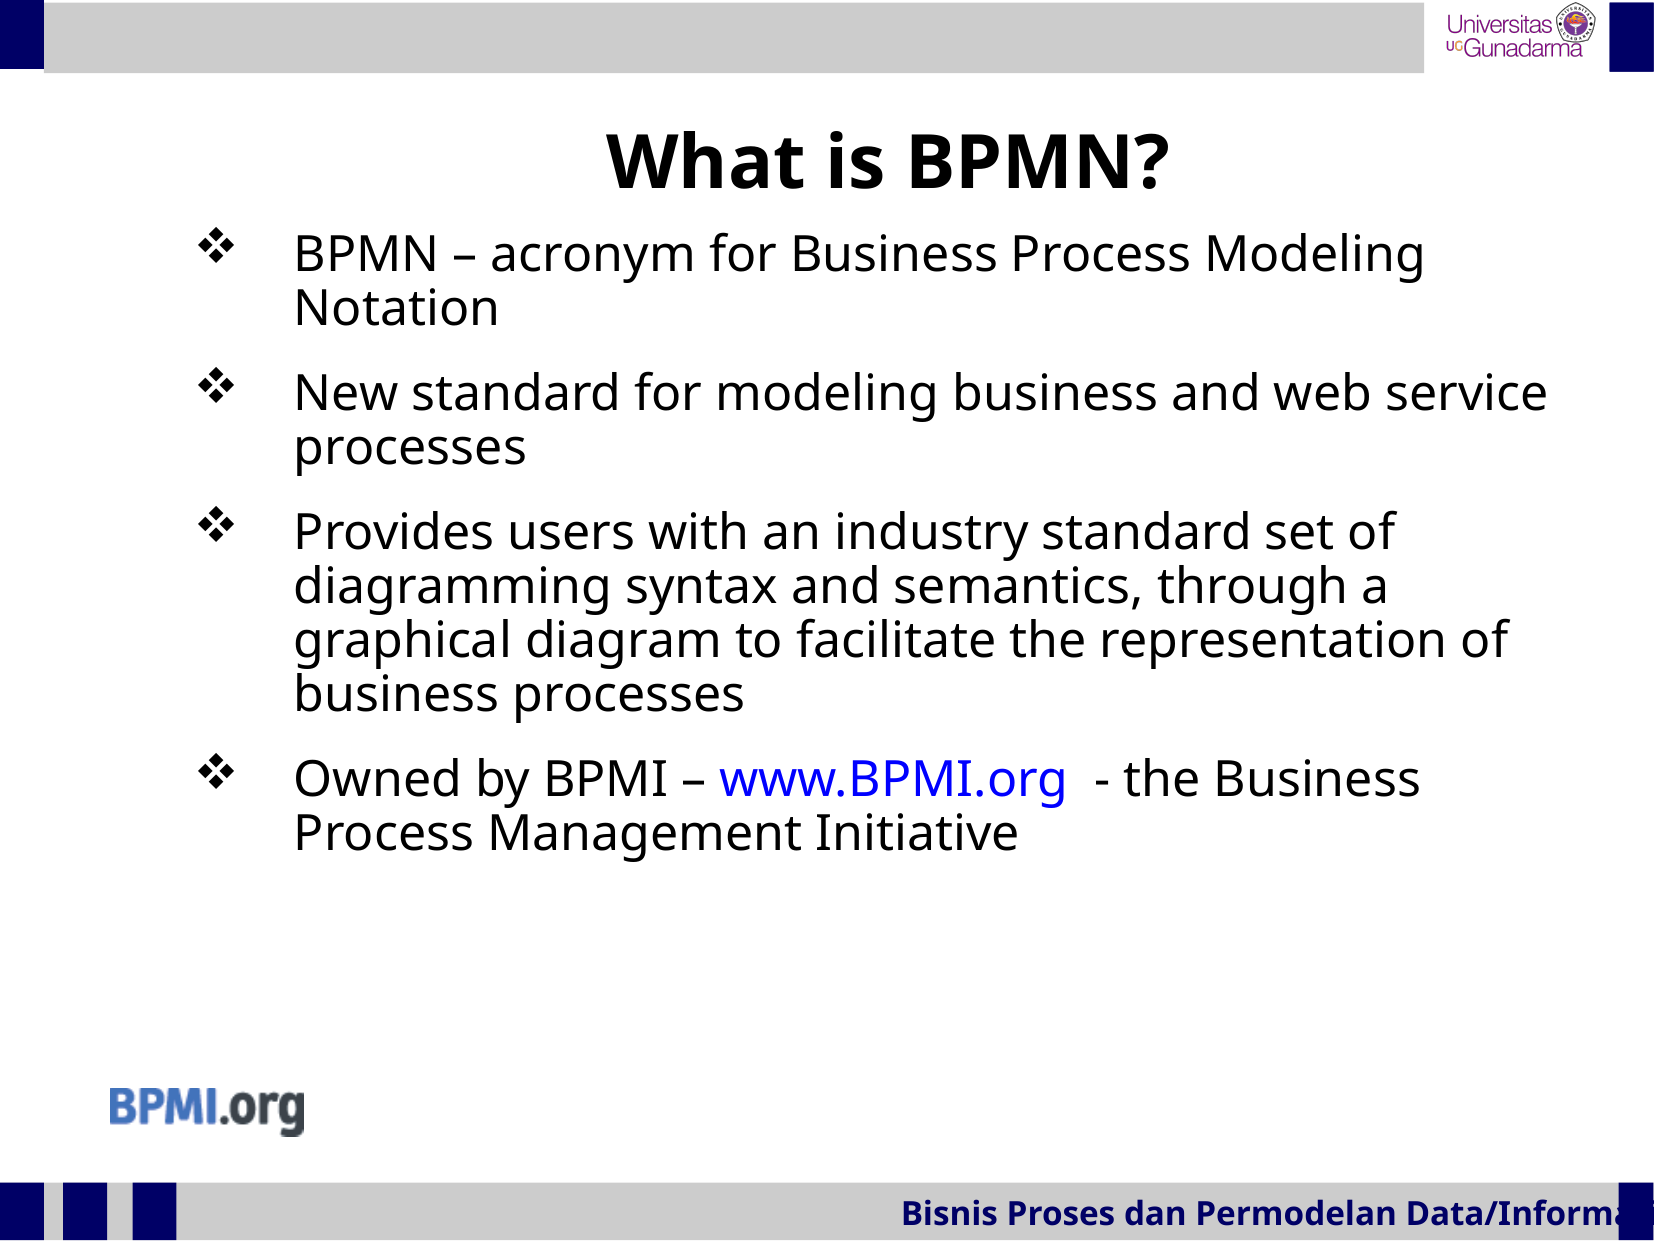

# What is BPMN?
BPMN – acronym for Business Process Modeling Notation
New standard for modeling business and web service processes
Provides users with an industry standard set of diagramming syntax and semantics, through a graphical diagram to facilitate the representation of business processes
Owned by BPMI – www.BPMI.org - the Business Process Management Initiative